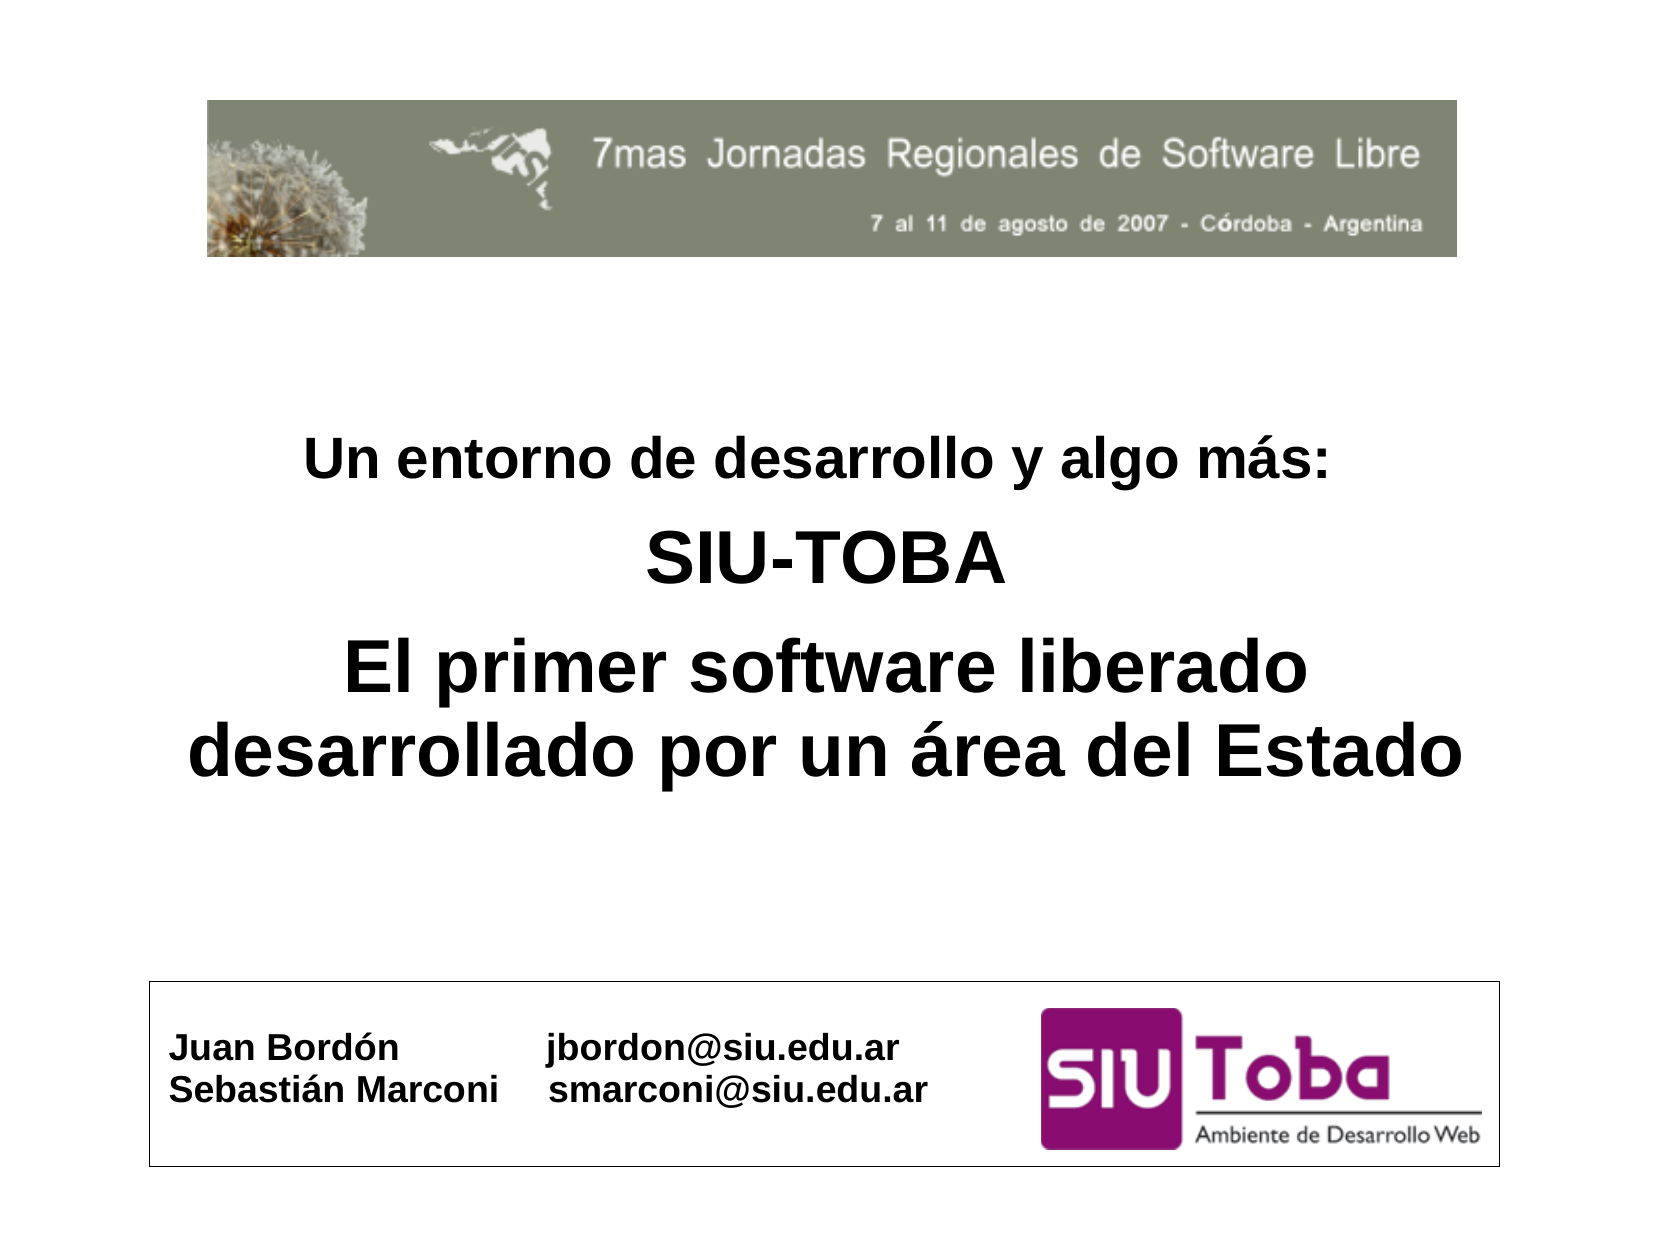

Un entorno de desarrollo y algo más:
SIU-TOBA
El primer software liberado desarrollado por un área del Estado
Juan Bordón jbordon@siu.edu.ar
Sebastián Marconi	 smarconi@siu.edu.ar